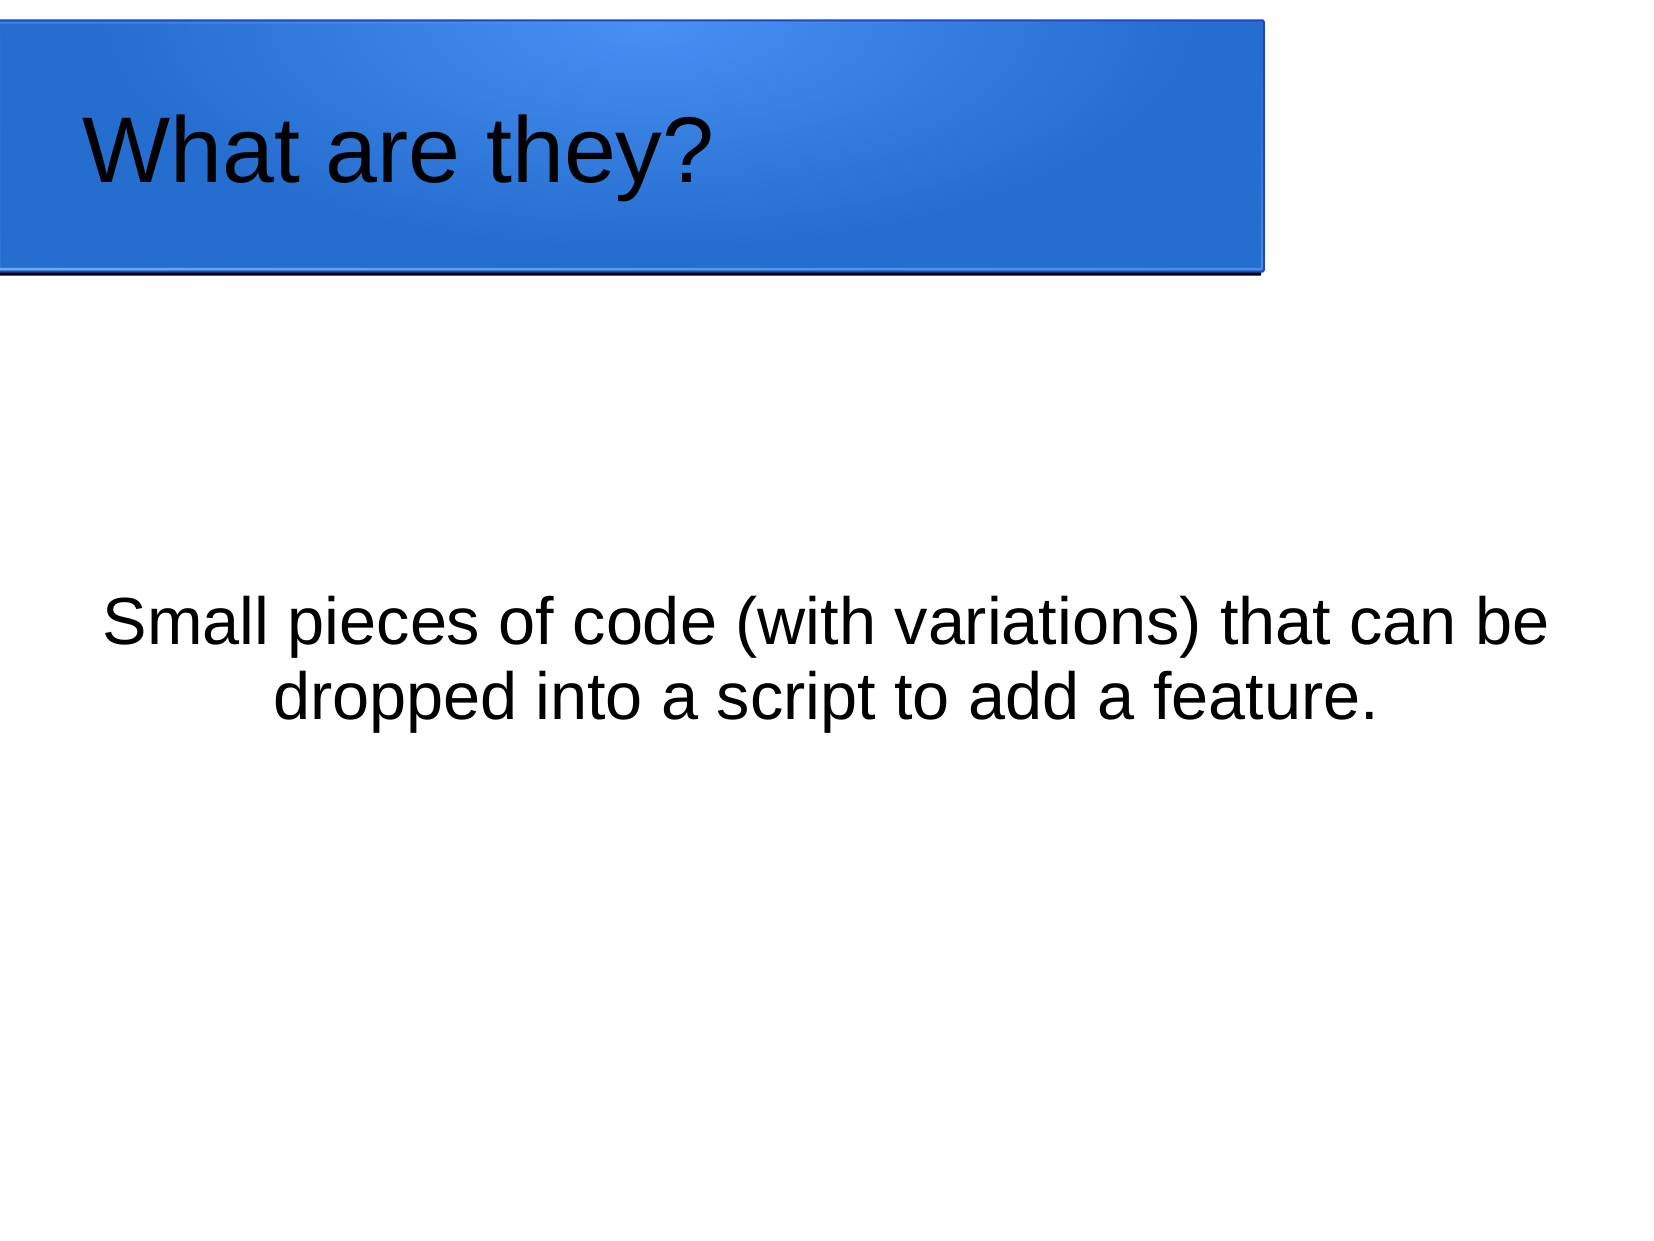

# What are they?
Small pieces of code (with variations) that can be dropped into a script to add a feature.